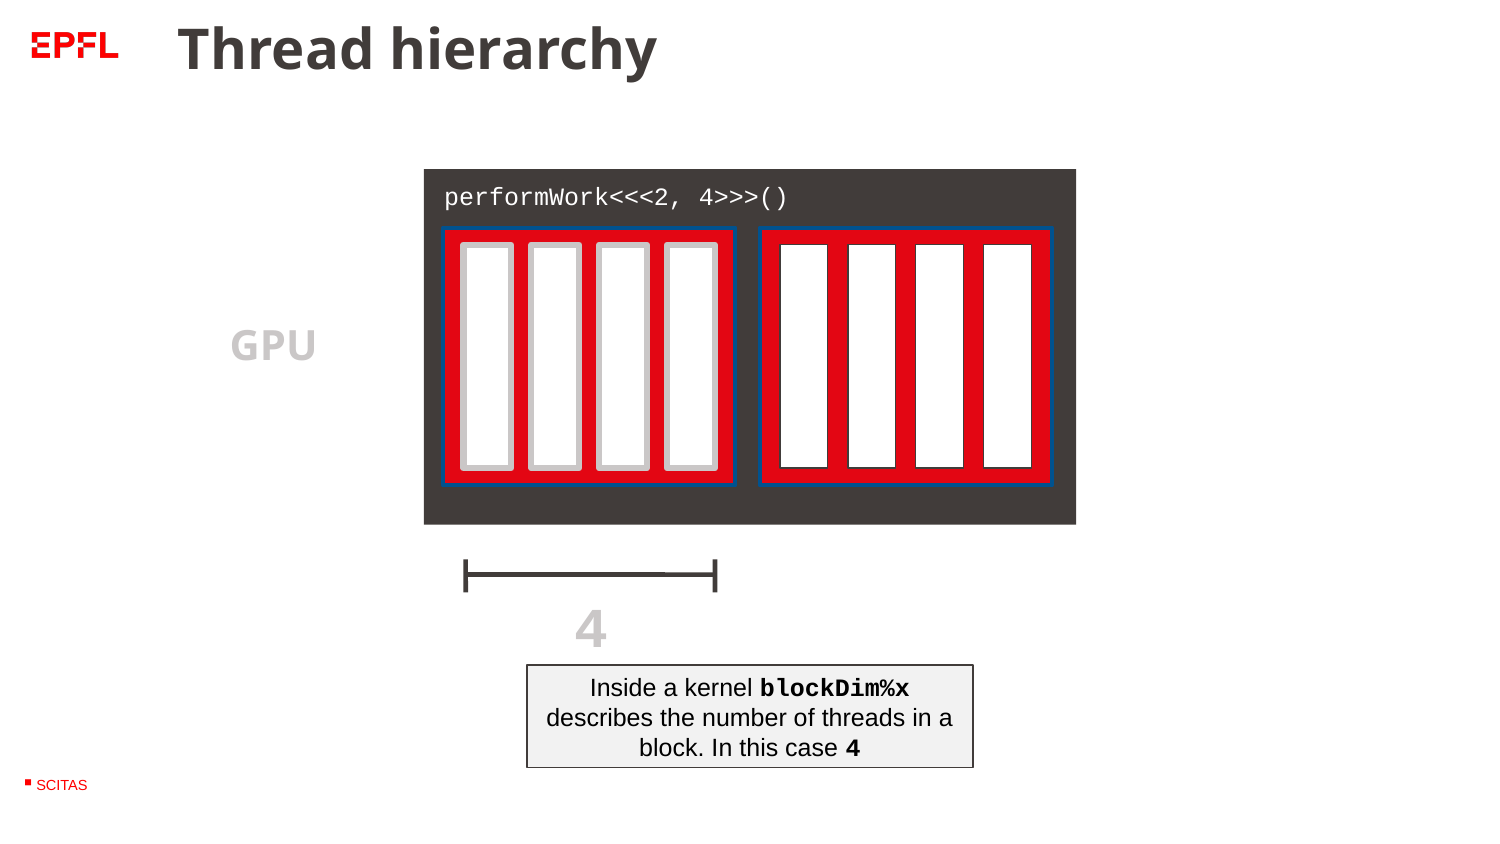

# Thread hierarchy
performWork<<<2, 4>>>()
GPU
4
Inside a kernel blockDim%x describes the number of threads in a block. In this case 4